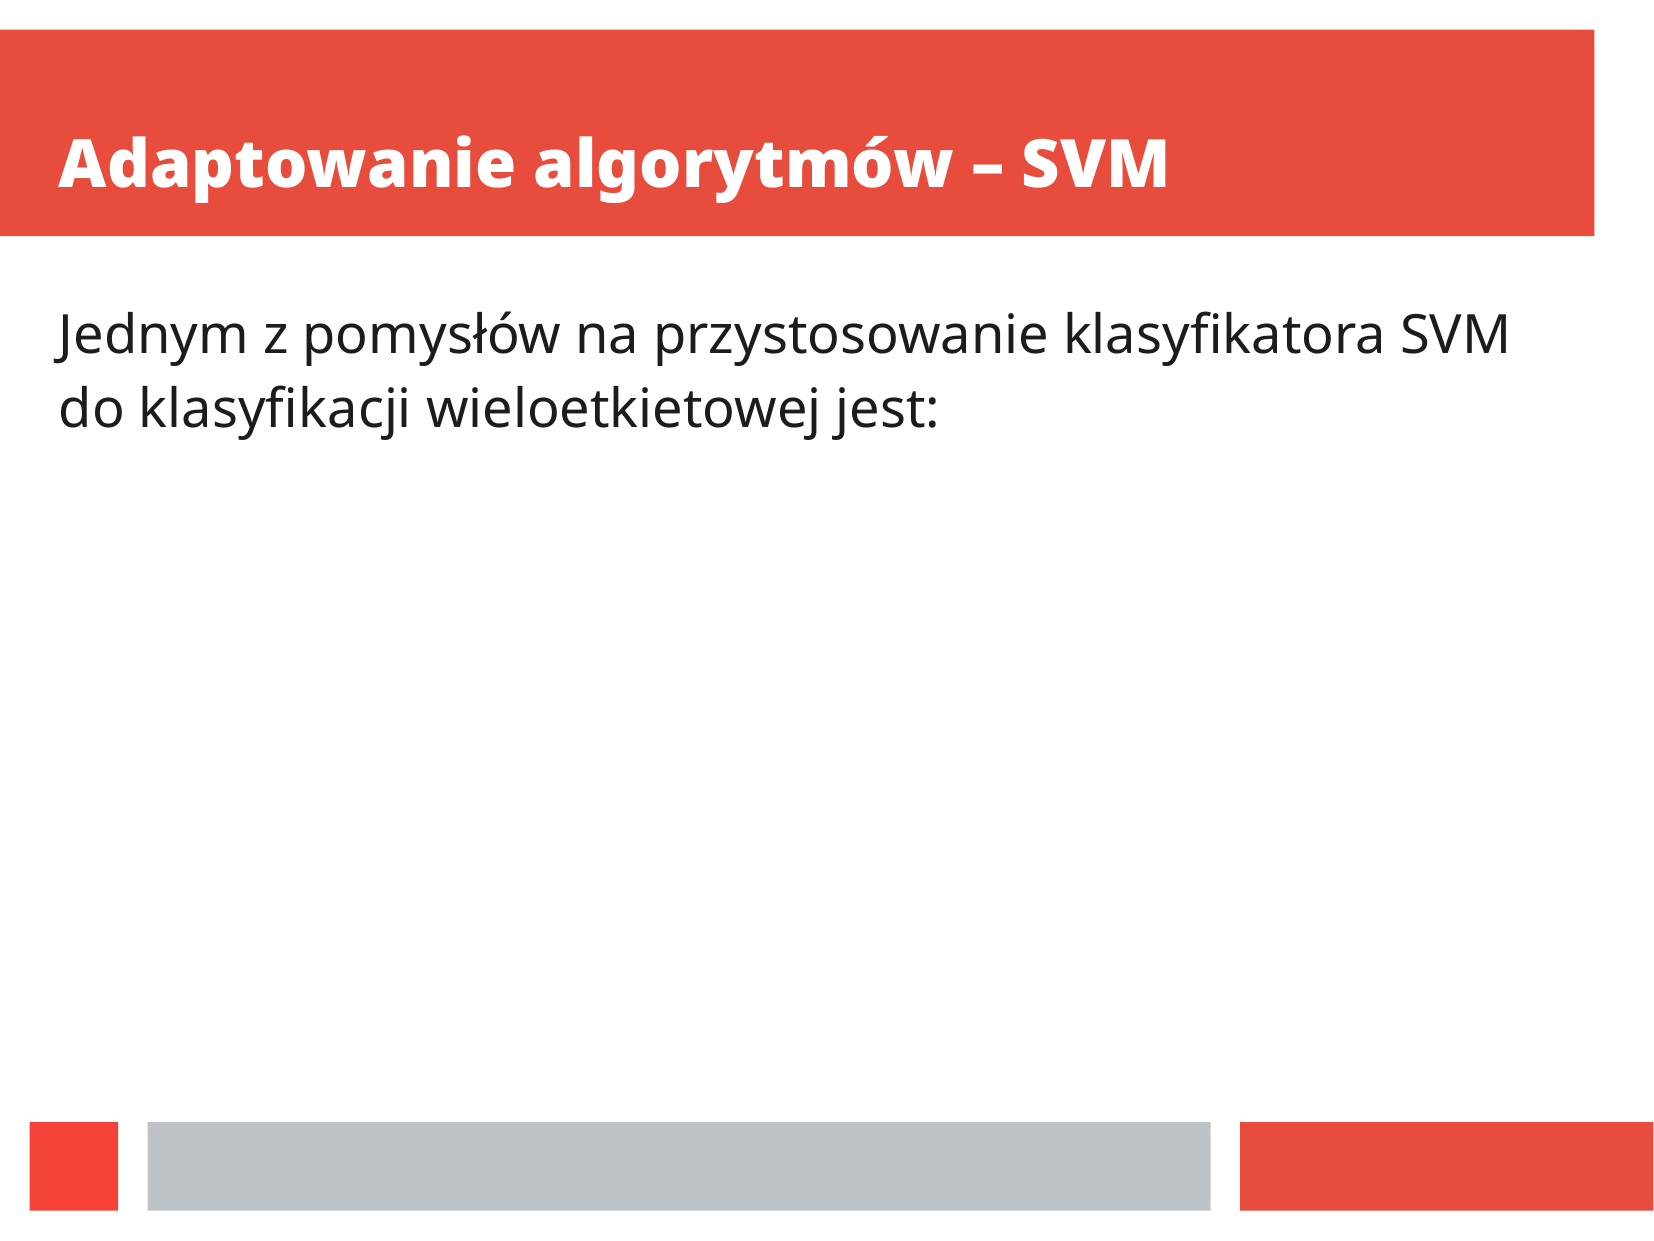

# Adaptowanie algorytmów – SVM
Jednym z pomysłów na przystosowanie klasyfikatora SVM do klasyfikacji wieloetkietowej jest: